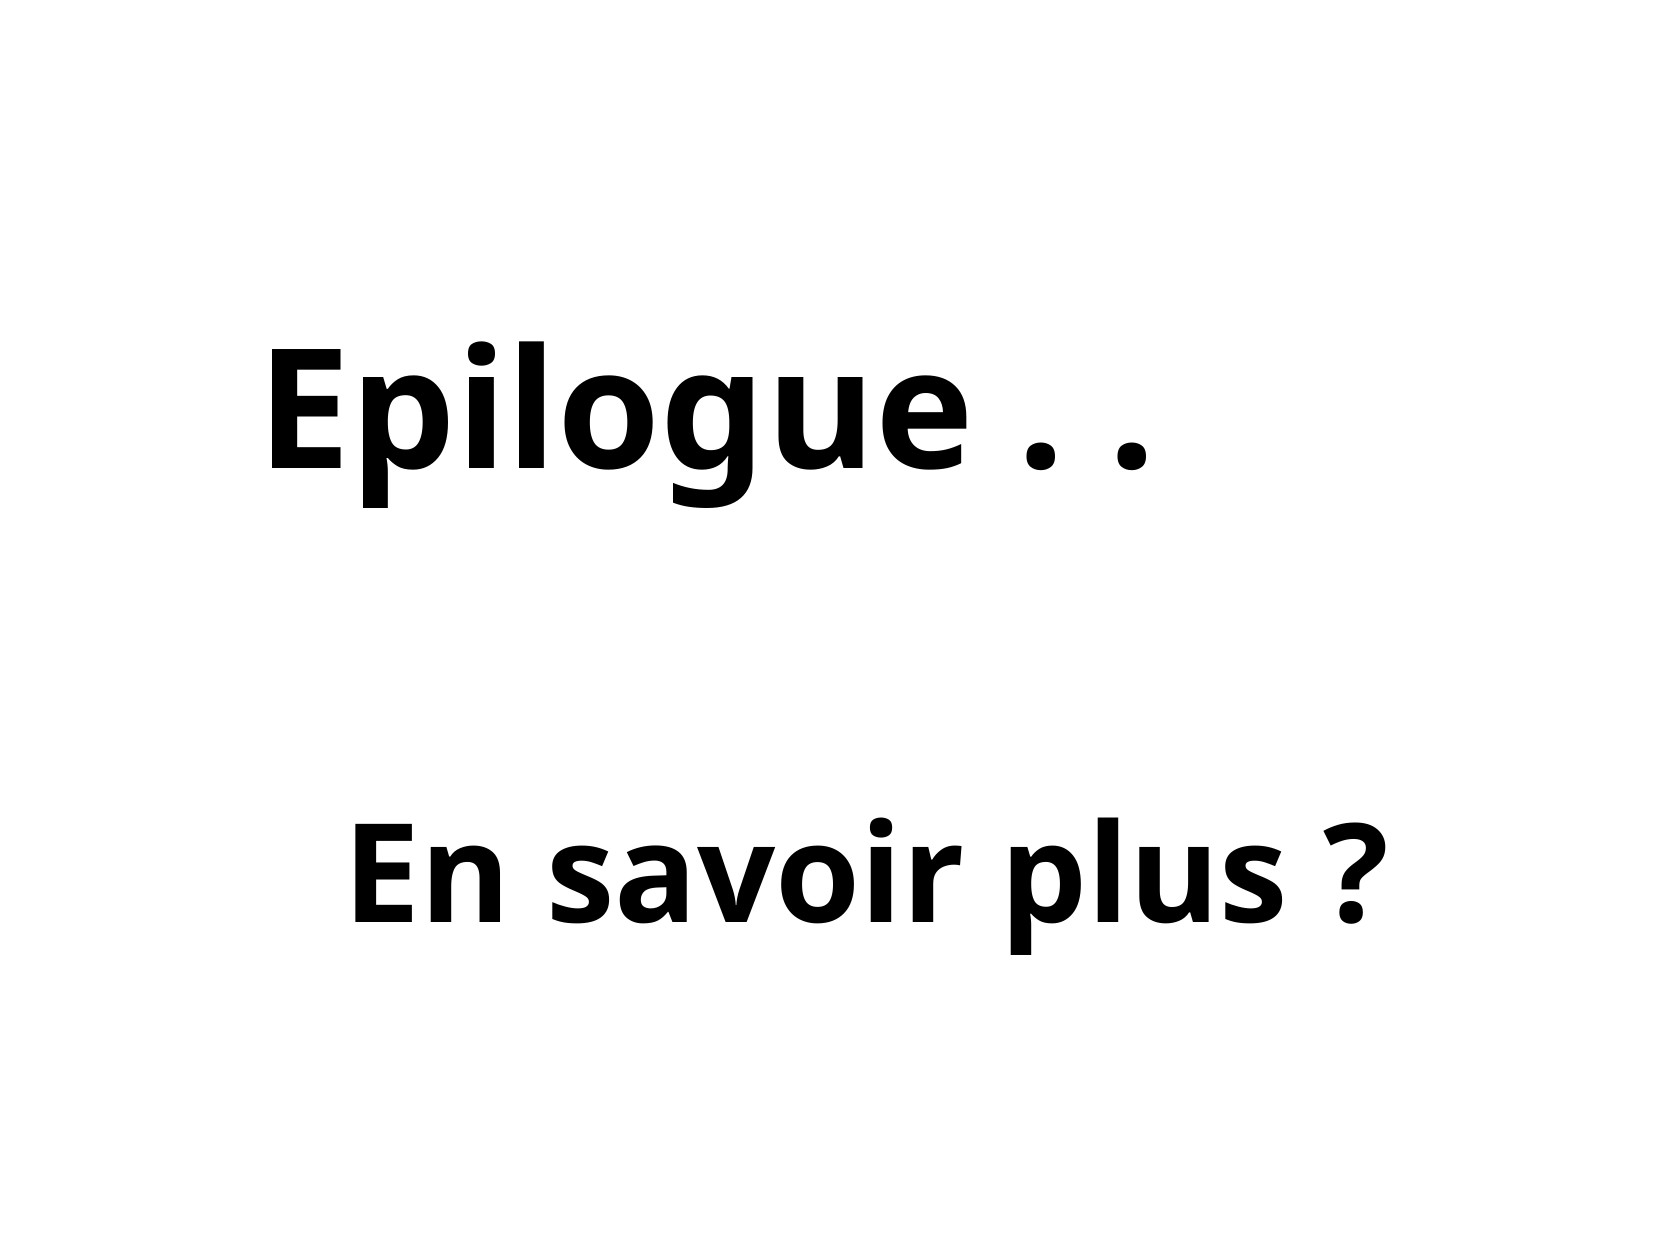

Epilogue . .
 En savoir plus ?